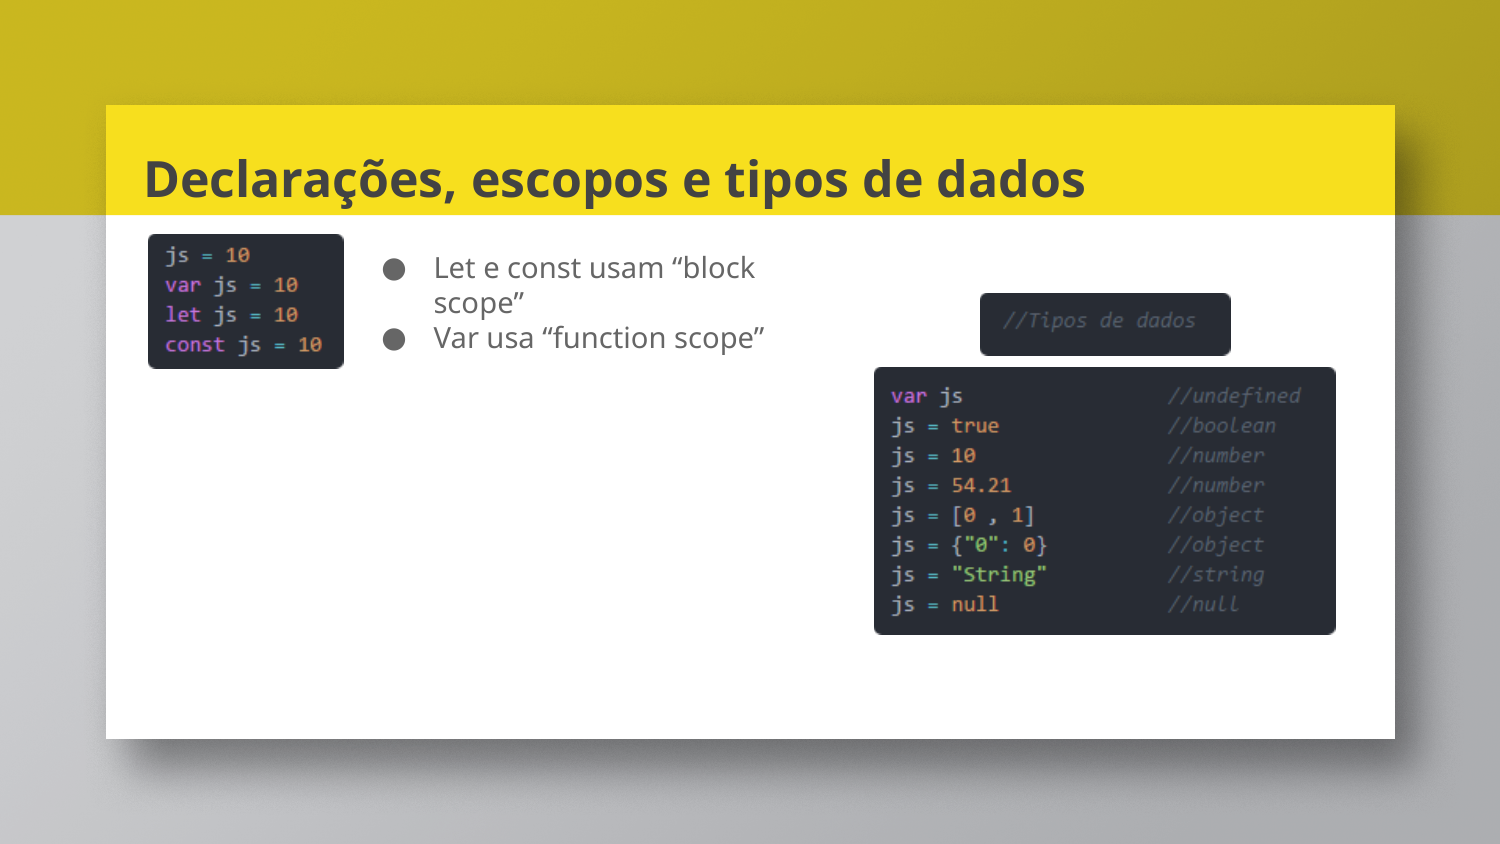

# Declarações, escopos e tipos de dados
Let e const usam “block scope”
Var usa “function scope”